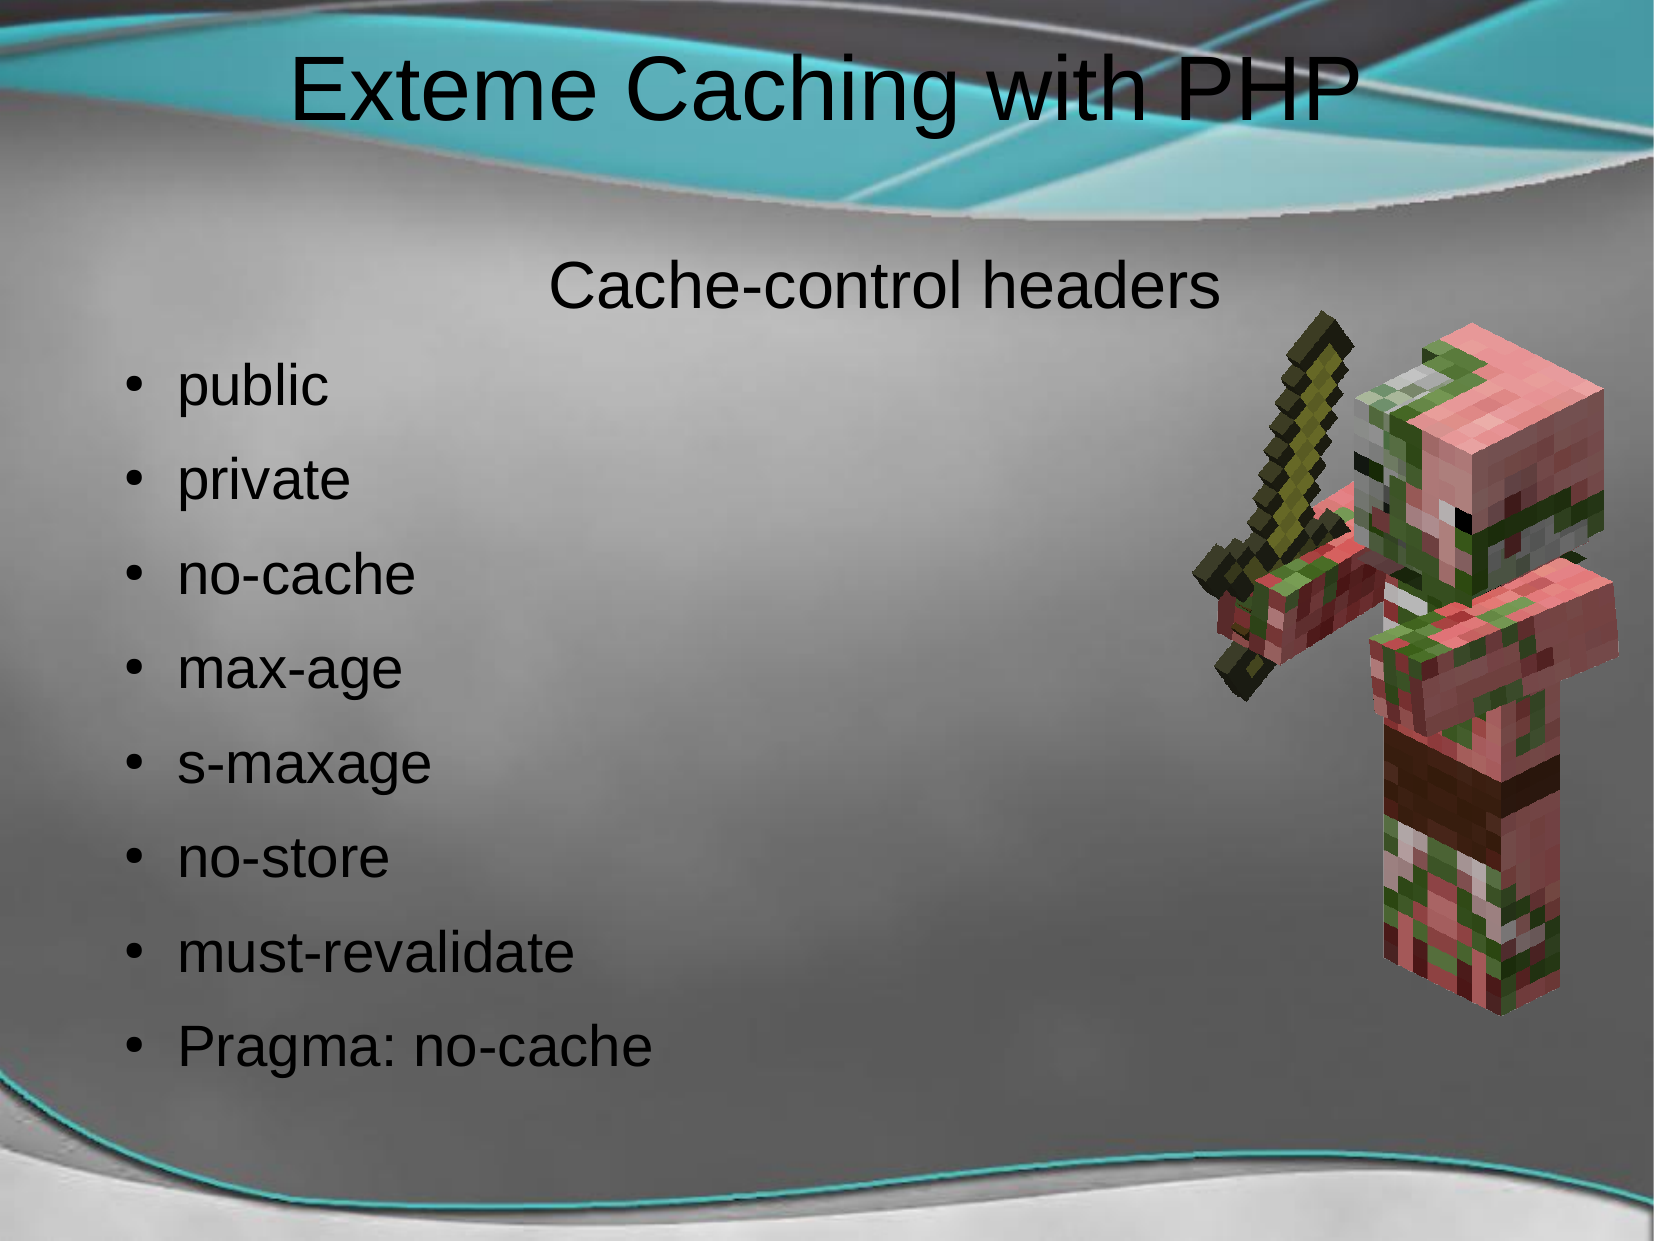

Exteme Caching with PHP
# Cache-control headers
public
private
no-cache
max-age
s-maxage
no-store
must-revalidate
Pragma: no-cache